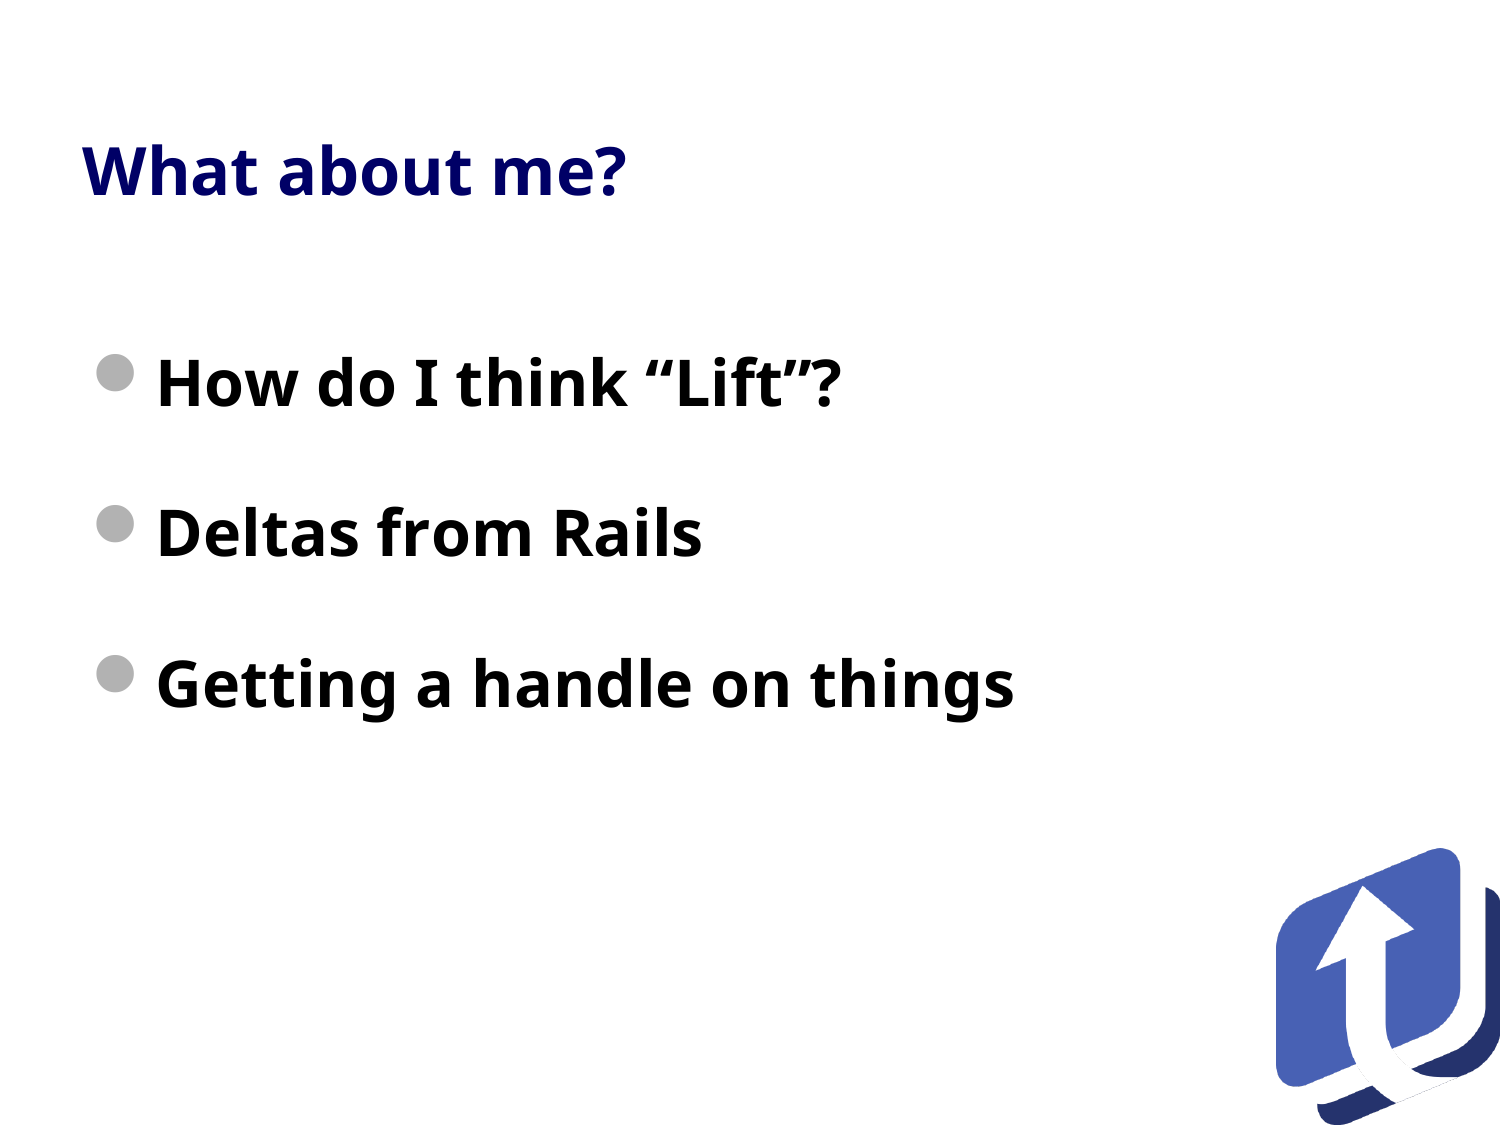

# What about me?
How do I think “Lift”?
Deltas from Rails
Getting a handle on things